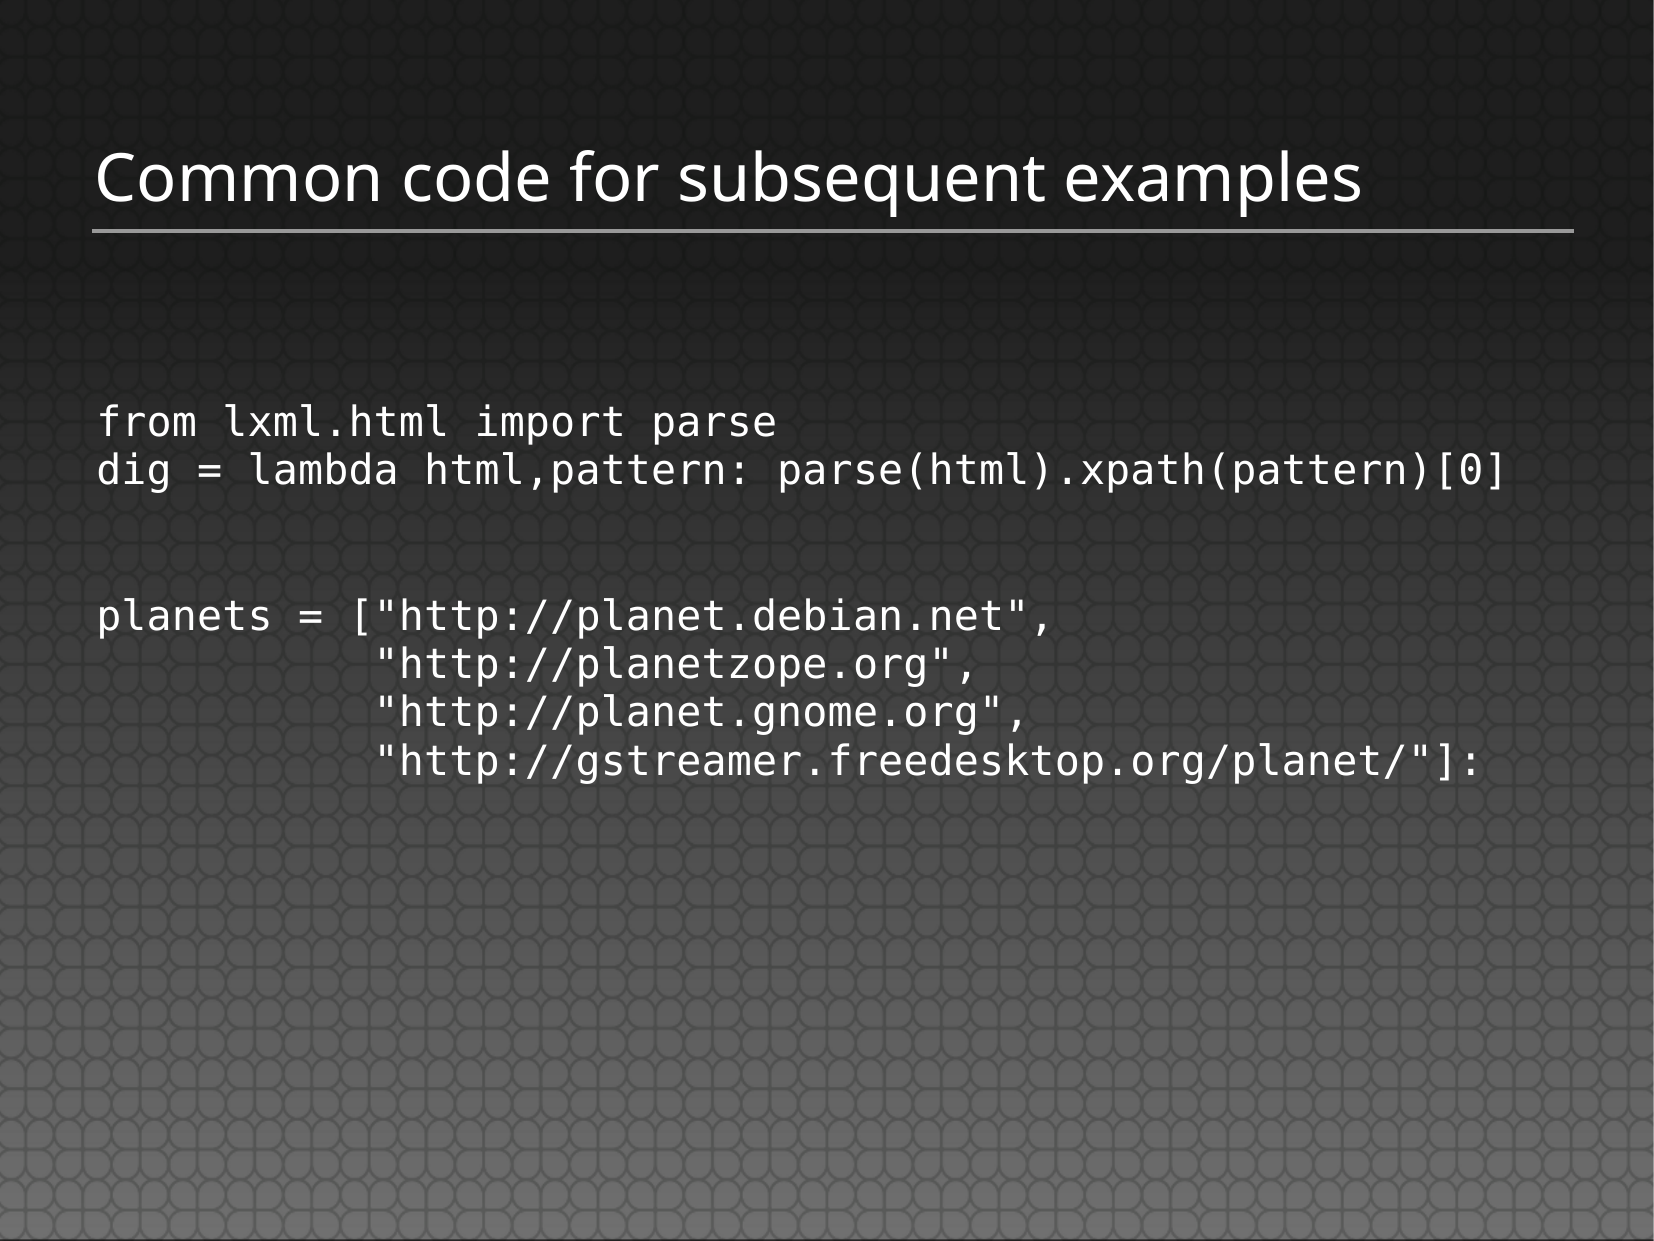

# Common code for subsequent examples
from lxml.html import parse
dig = lambda html,pattern: parse(html).xpath(pattern)[0]
planets = ["http://planet.debian.net",
 "http://planetzope.org",
 "http://planet.gnome.org",
 "http://gstreamer.freedesktop.org/planet/"]: